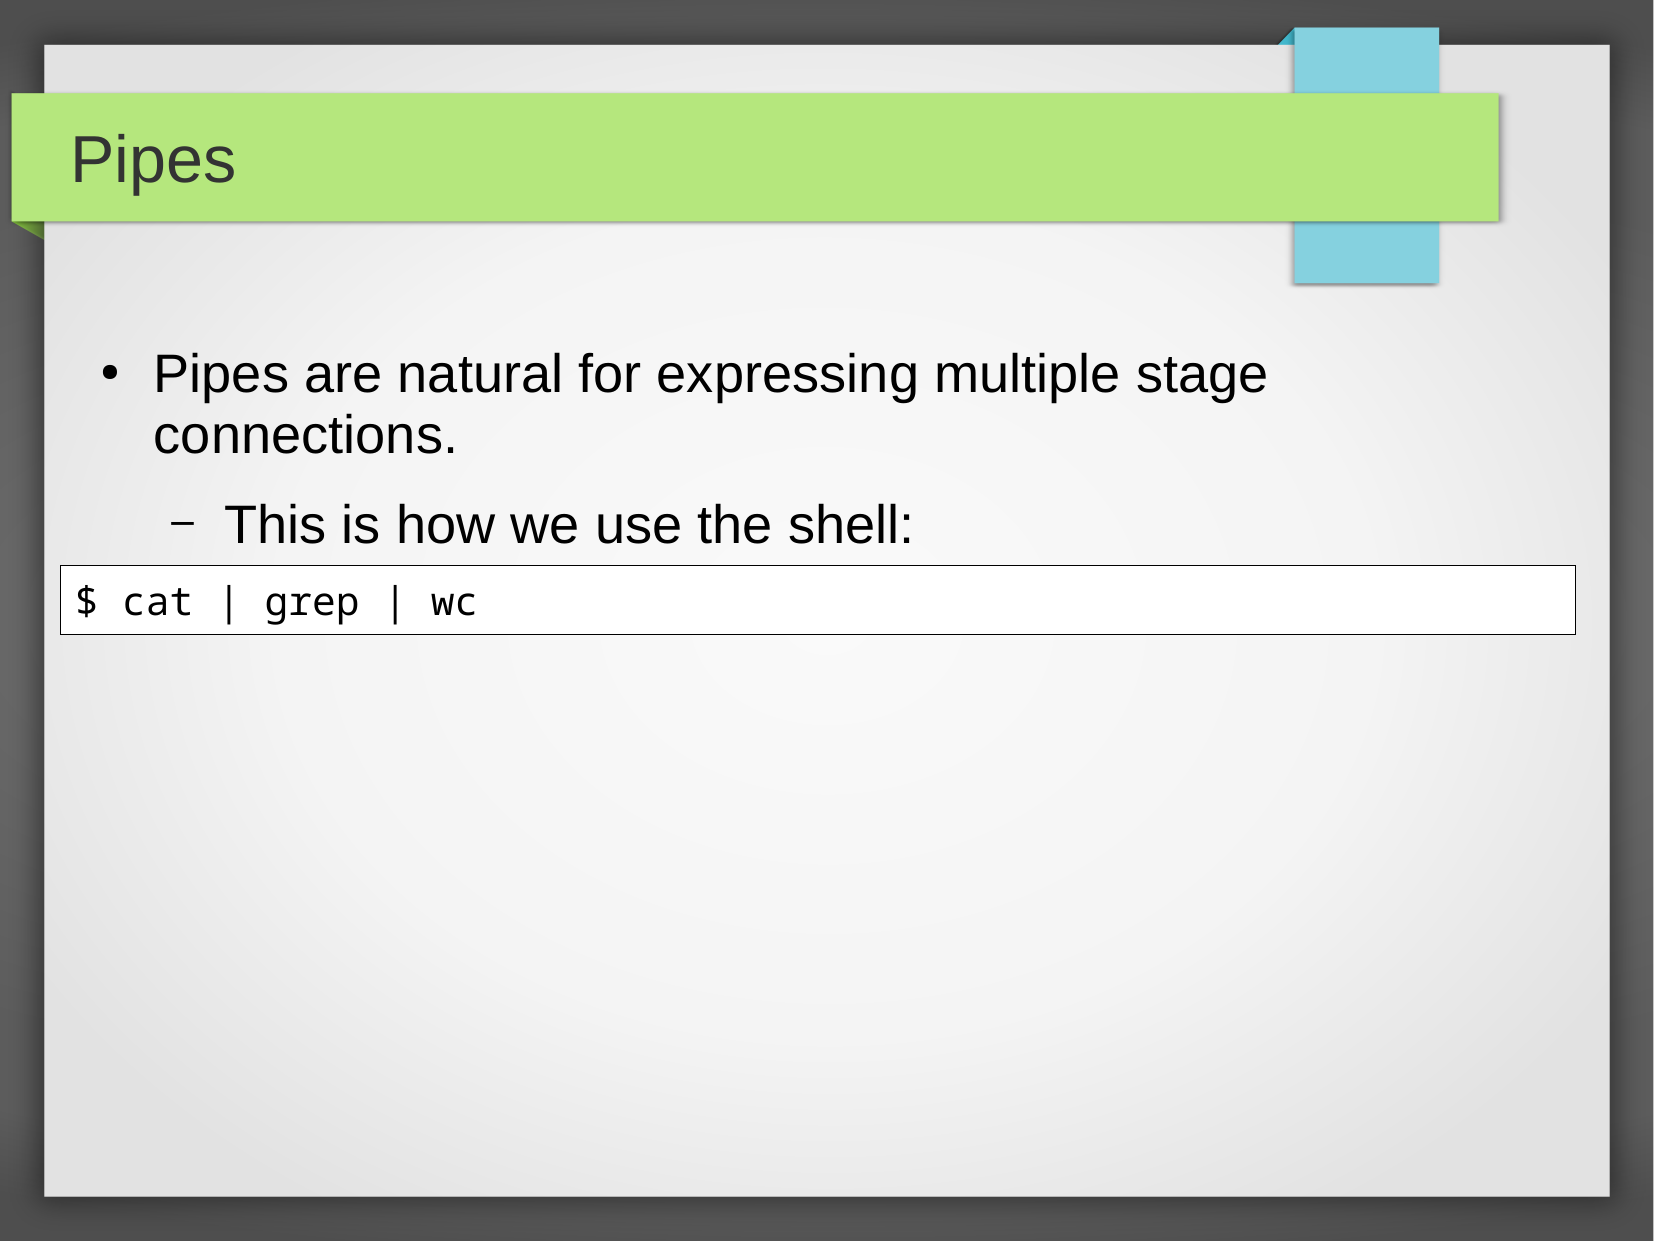

# Pipes
Pipes are natural for expressing multiple stage connections.
This is how we use the shell:
$ cat | grep | wc